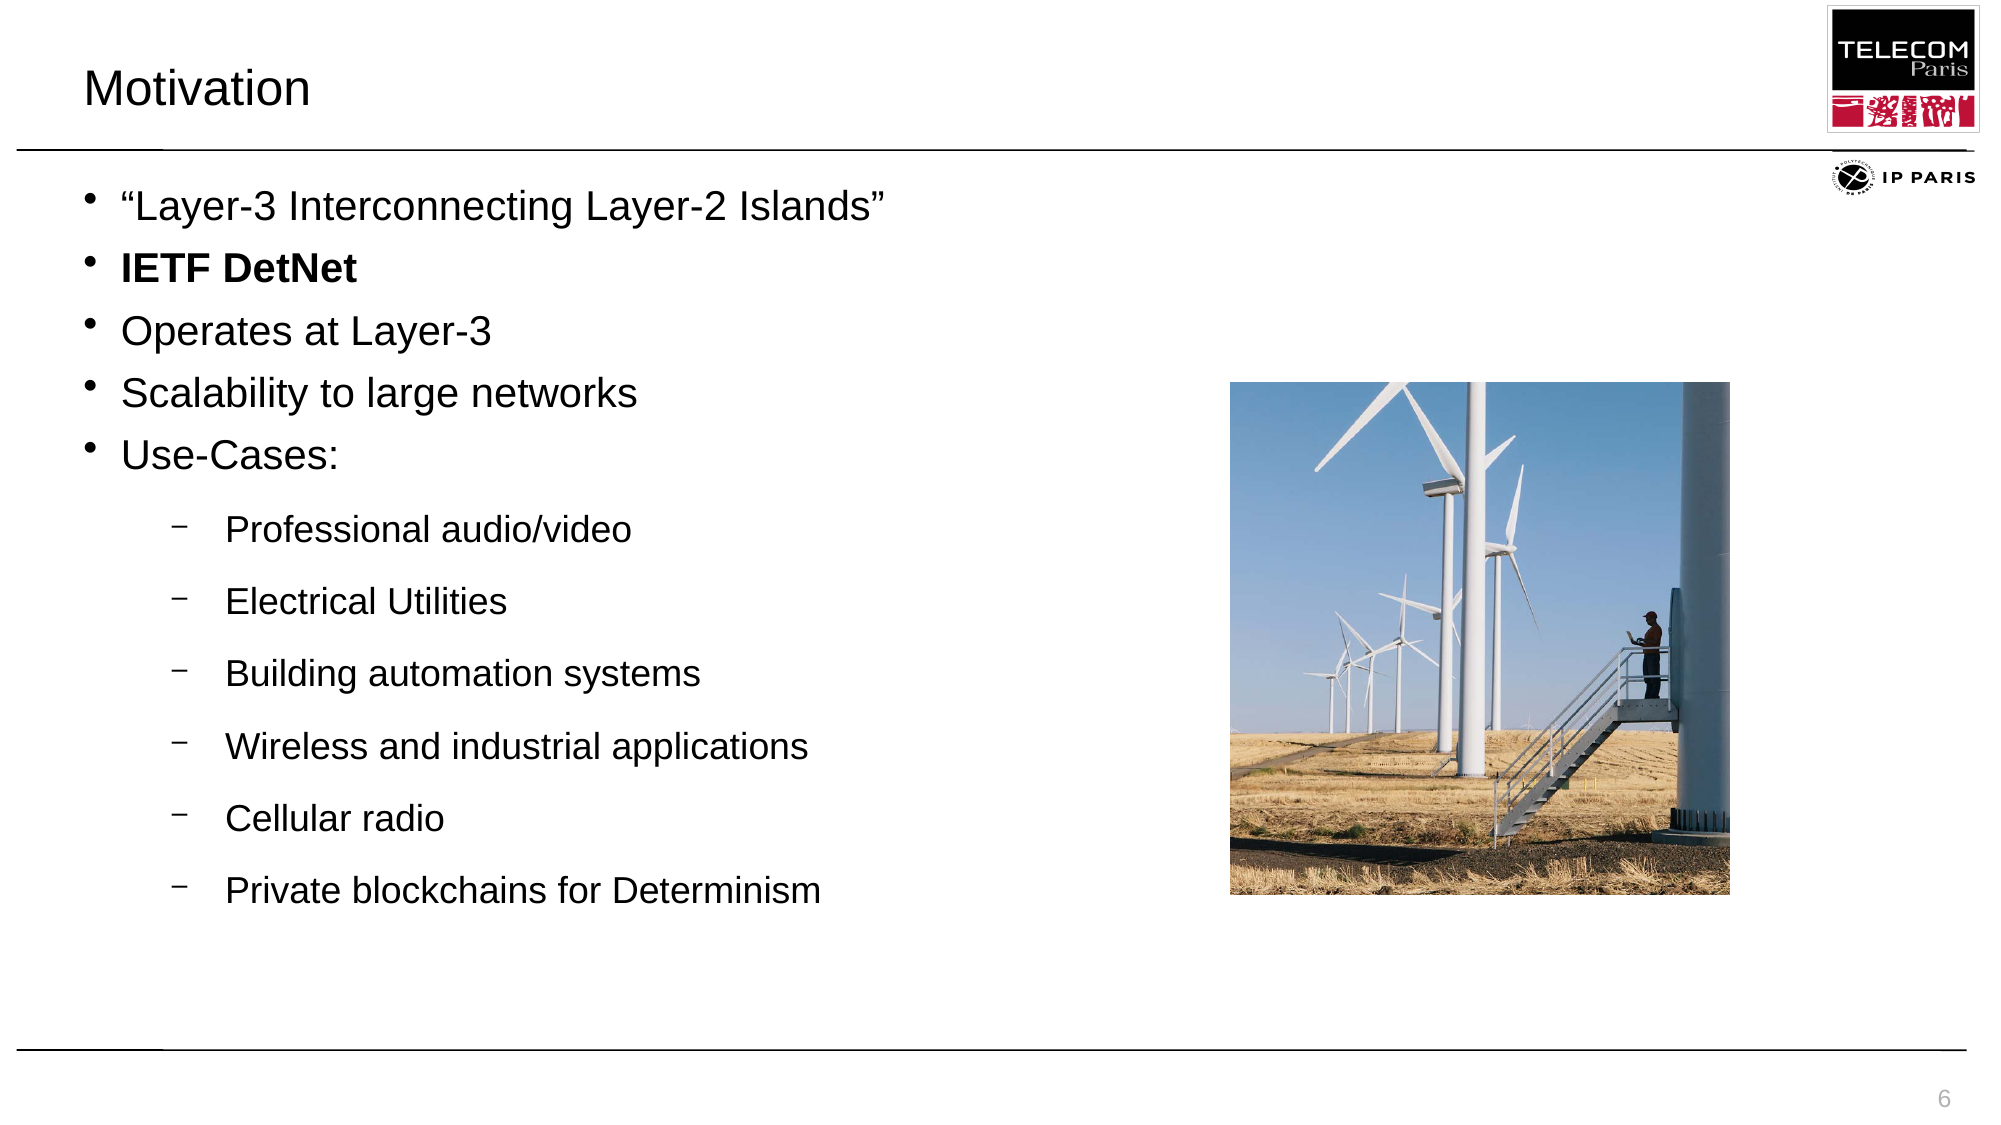

# Motivation
“Layer-3 Interconnecting Layer-2 Islands”
IETF DetNet
Operates at Layer-3
Scalability to large networks
Use-Cases:
Professional audio/video
Electrical Utilities
Building automation systems
Wireless and industrial applications
Cellular radio
Private blockchains for Determinism
Actual Stage
1